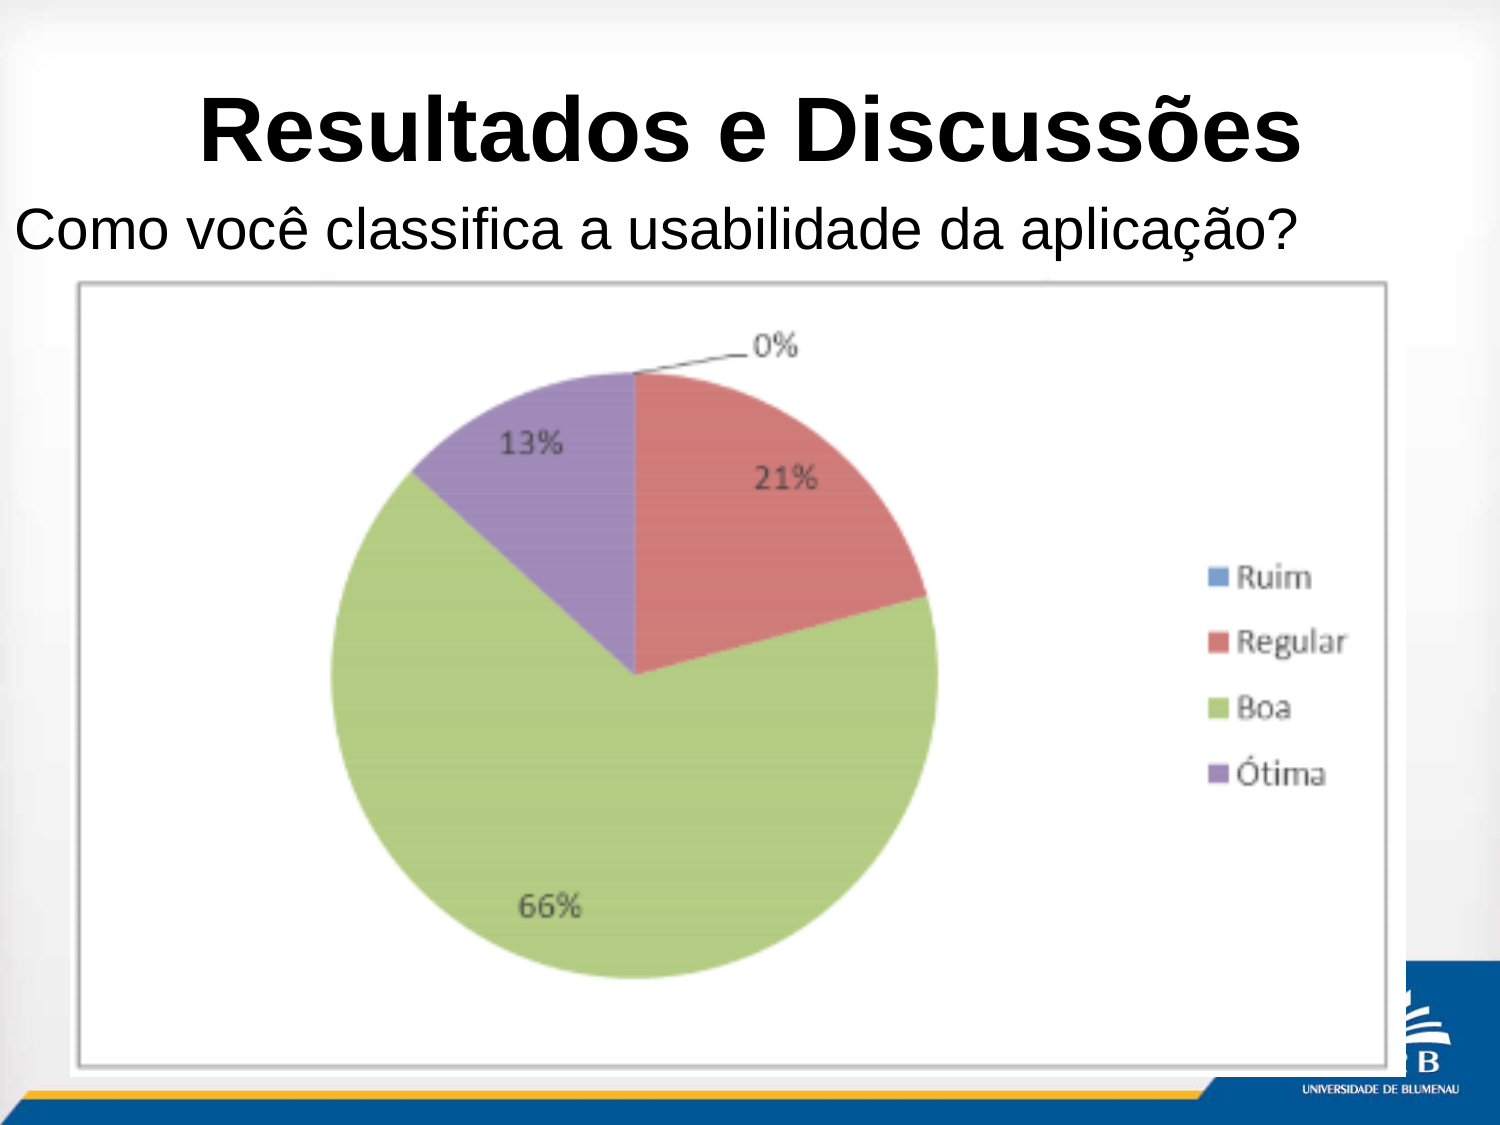

Resultados e Discussões
Como você classifica a usabilidade da aplicação?